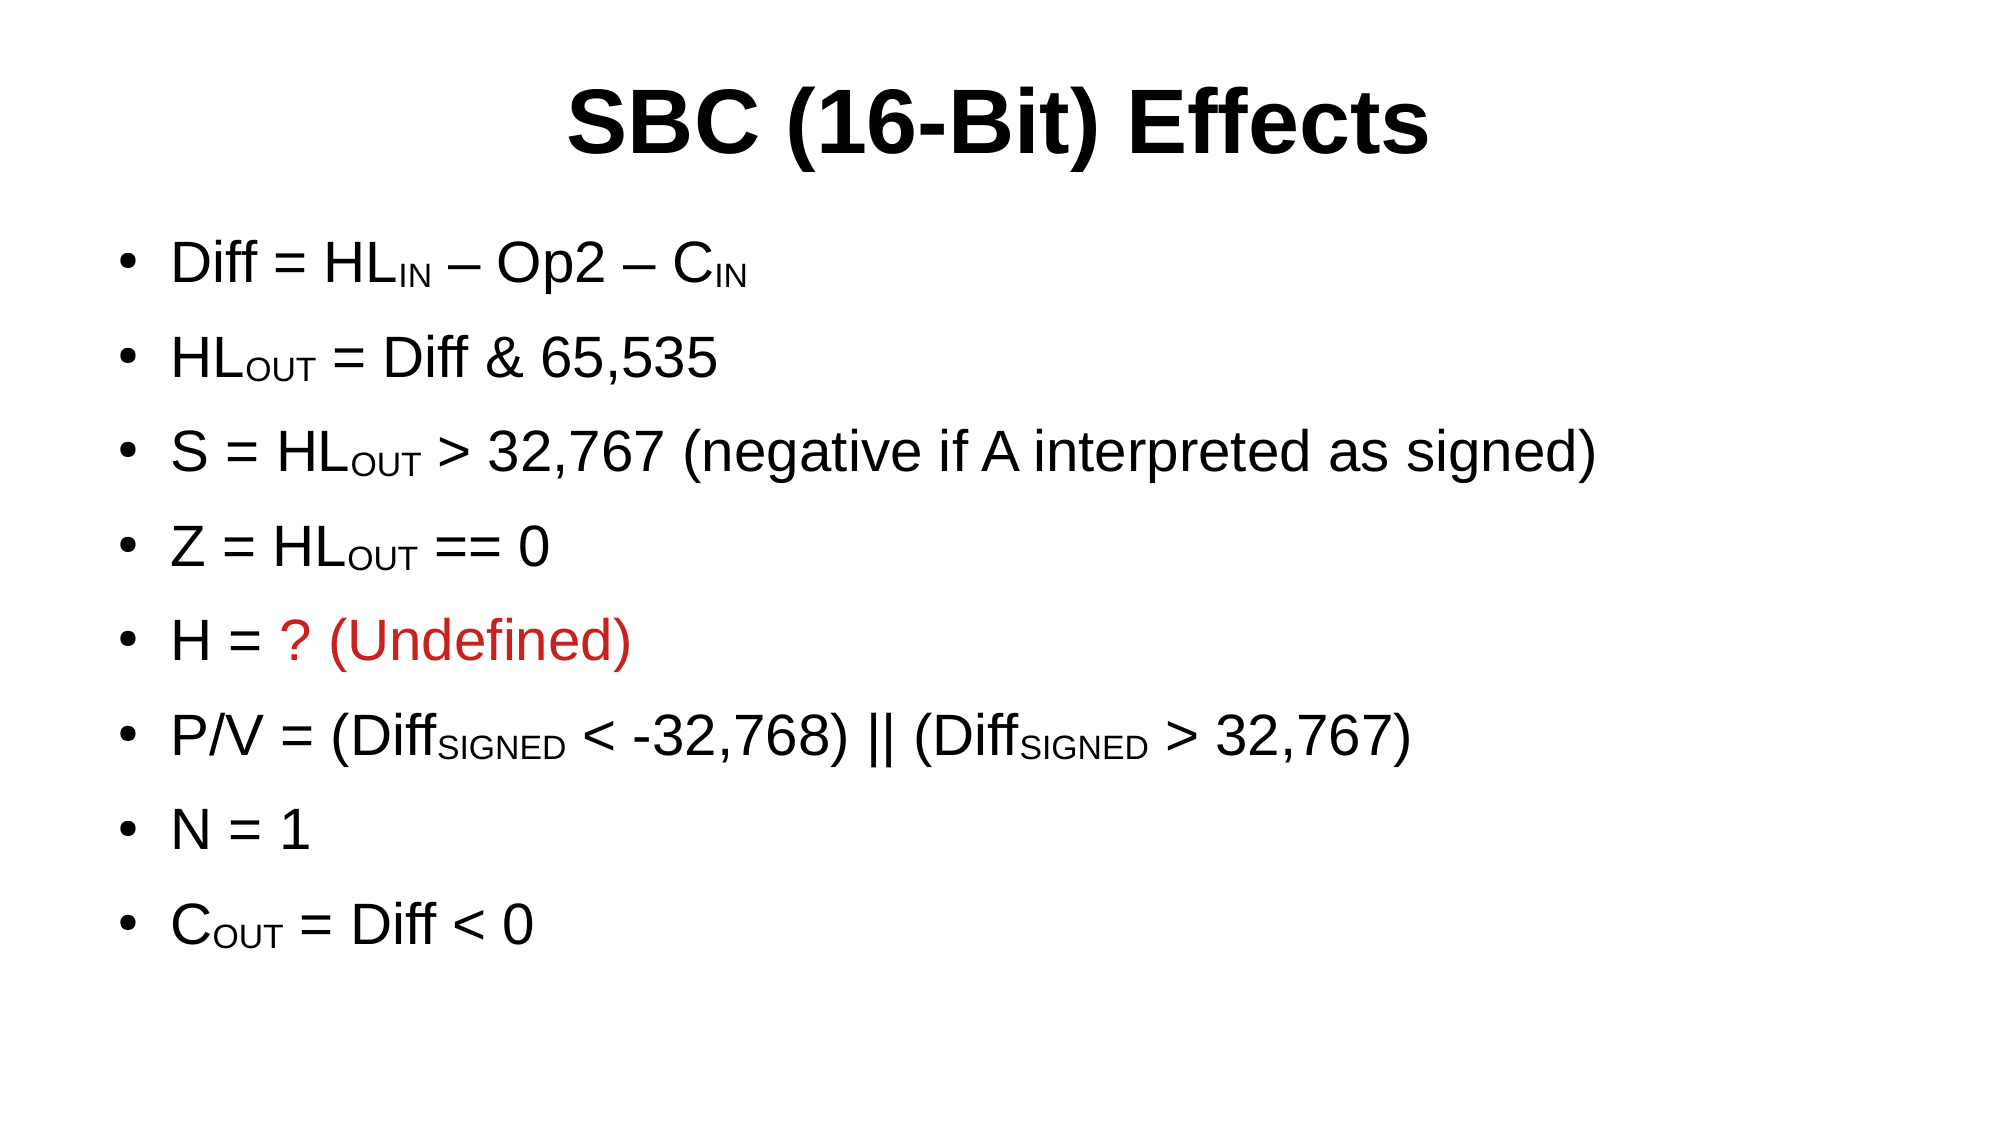

# SBC (16-Bit) Effects
Diff = HLIN – Op2 – CIN
HLOUT = Diff & 65,535
S = HLOUT > 32,767 (negative if A interpreted as signed)
Z = HLOUT == 0
H = ? (Undefined)
P/V = (DiffSIGNED < -32,768) || (DiffSIGNED > 32,767)
N = 1
COUT = Diff < 0